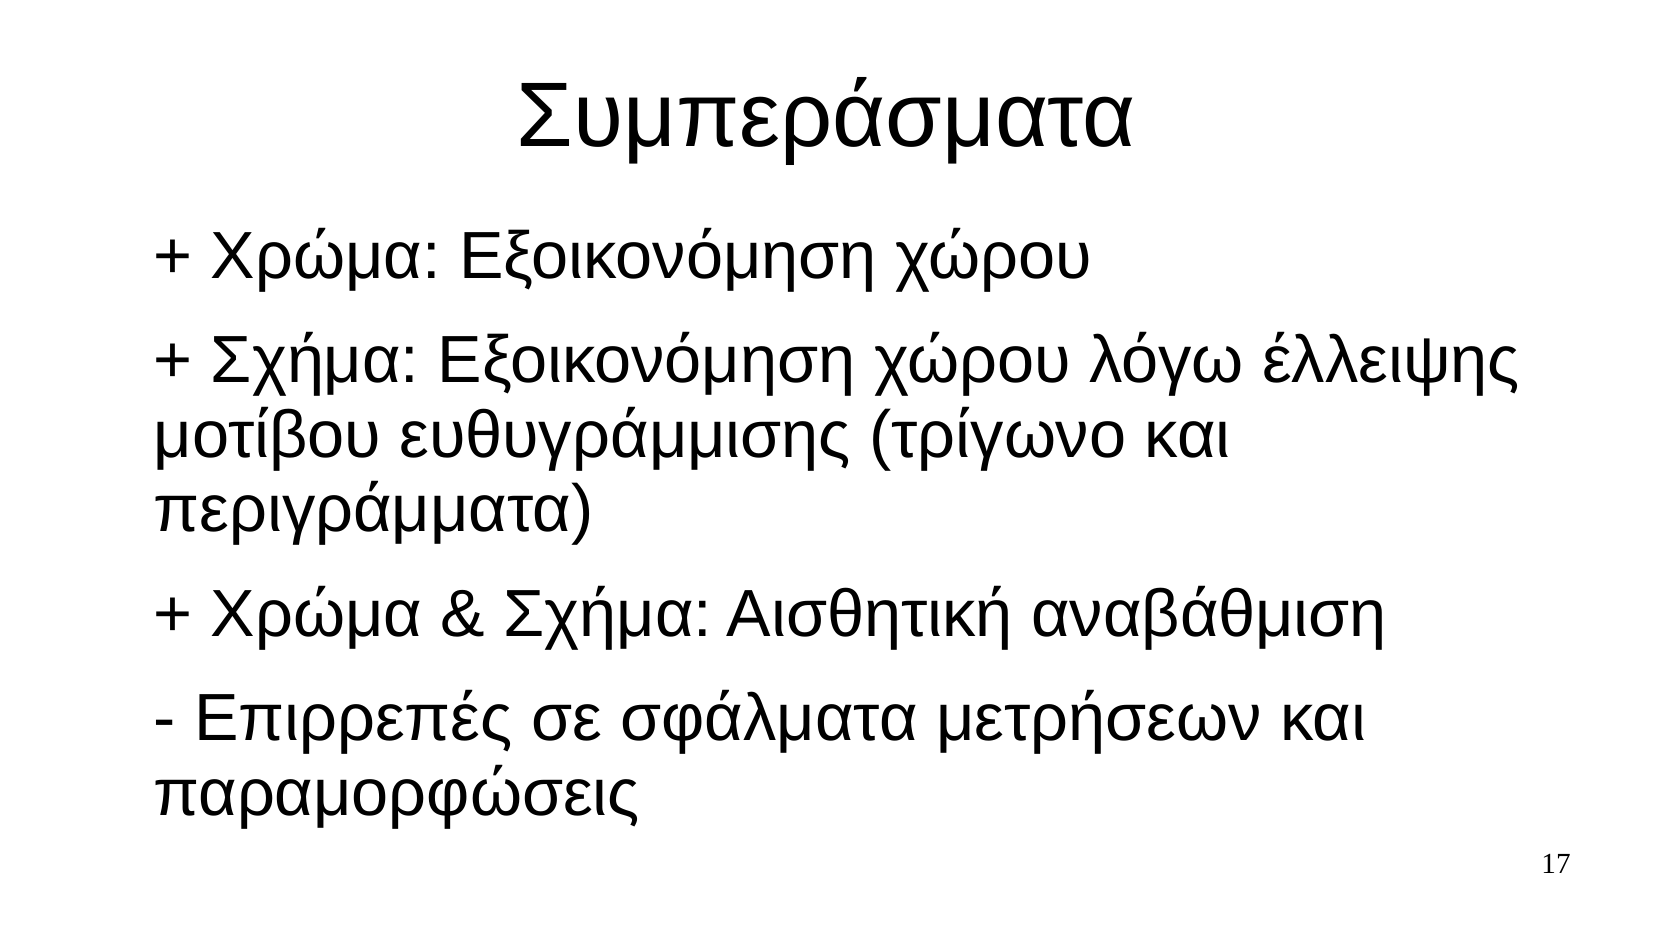

# Συμπεράσματα
+ Χρώμα: Εξοικονόμηση χώρου
+ Σχήμα: Εξοικονόμηση χώρου λόγω έλλειψης μοτίβου ευθυγράμμισης (τρίγωνο και περιγράμματα)
+ Χρώμα & Σχήμα: Αισθητική αναβάθμιση
- Επιρρεπές σε σφάλματα μετρήσεων και παραμορφώσεις
17